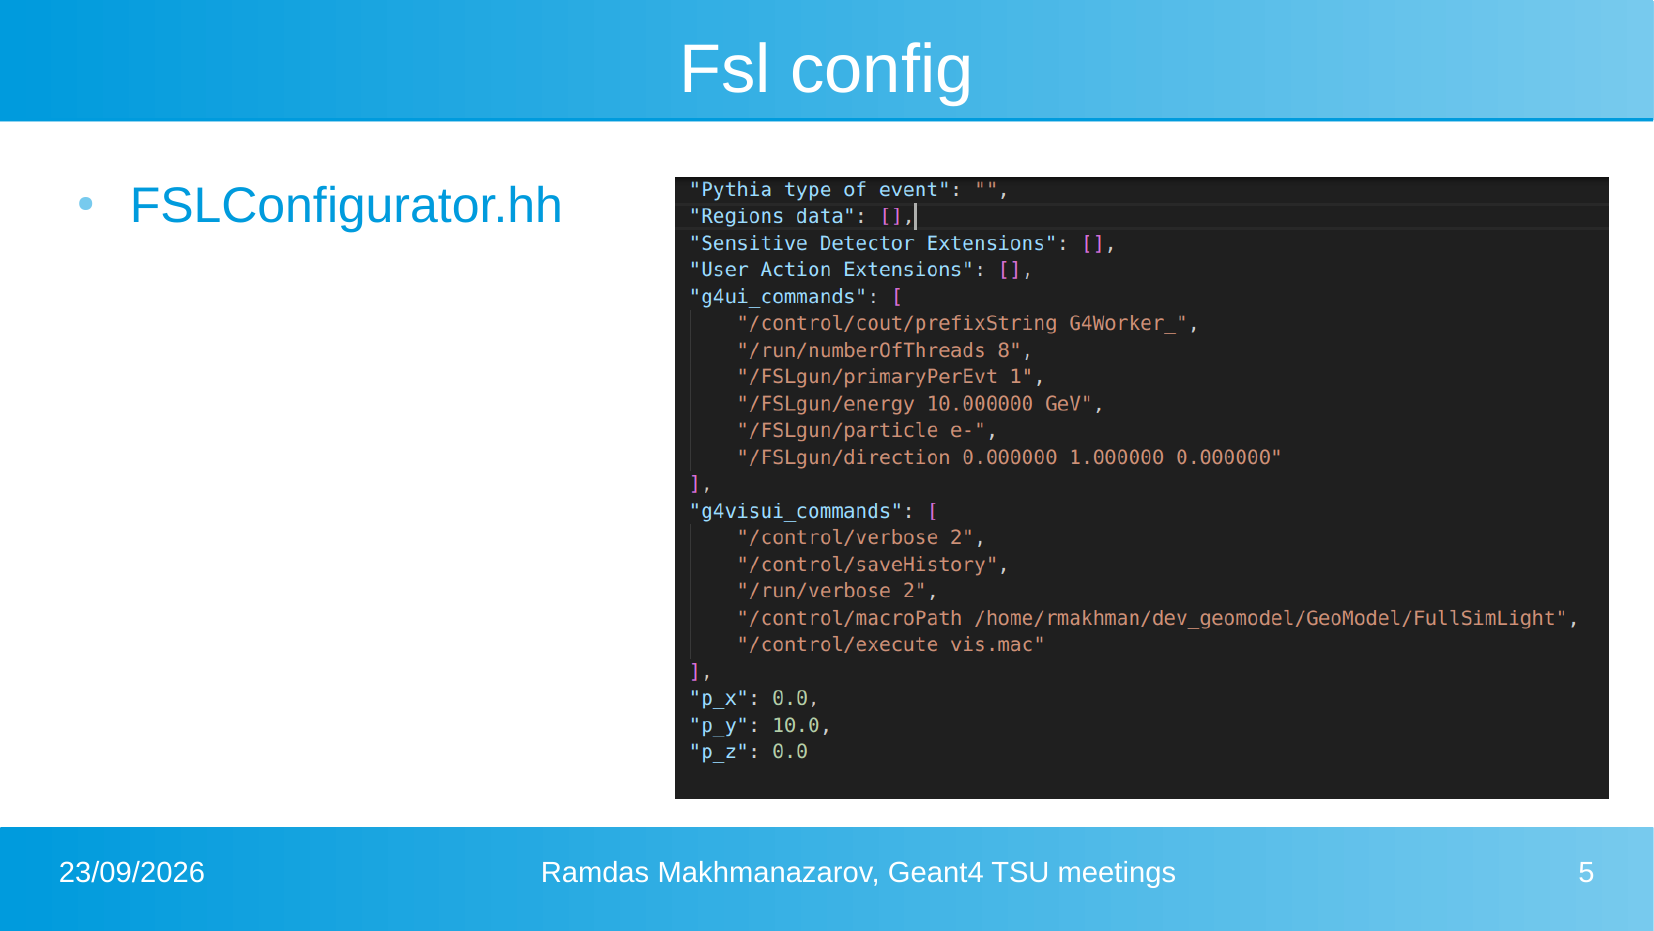

# Fsl config
FSLConfigurator.hh
Ramdas Makhmanazarov, Geant4 TSU meetings
5